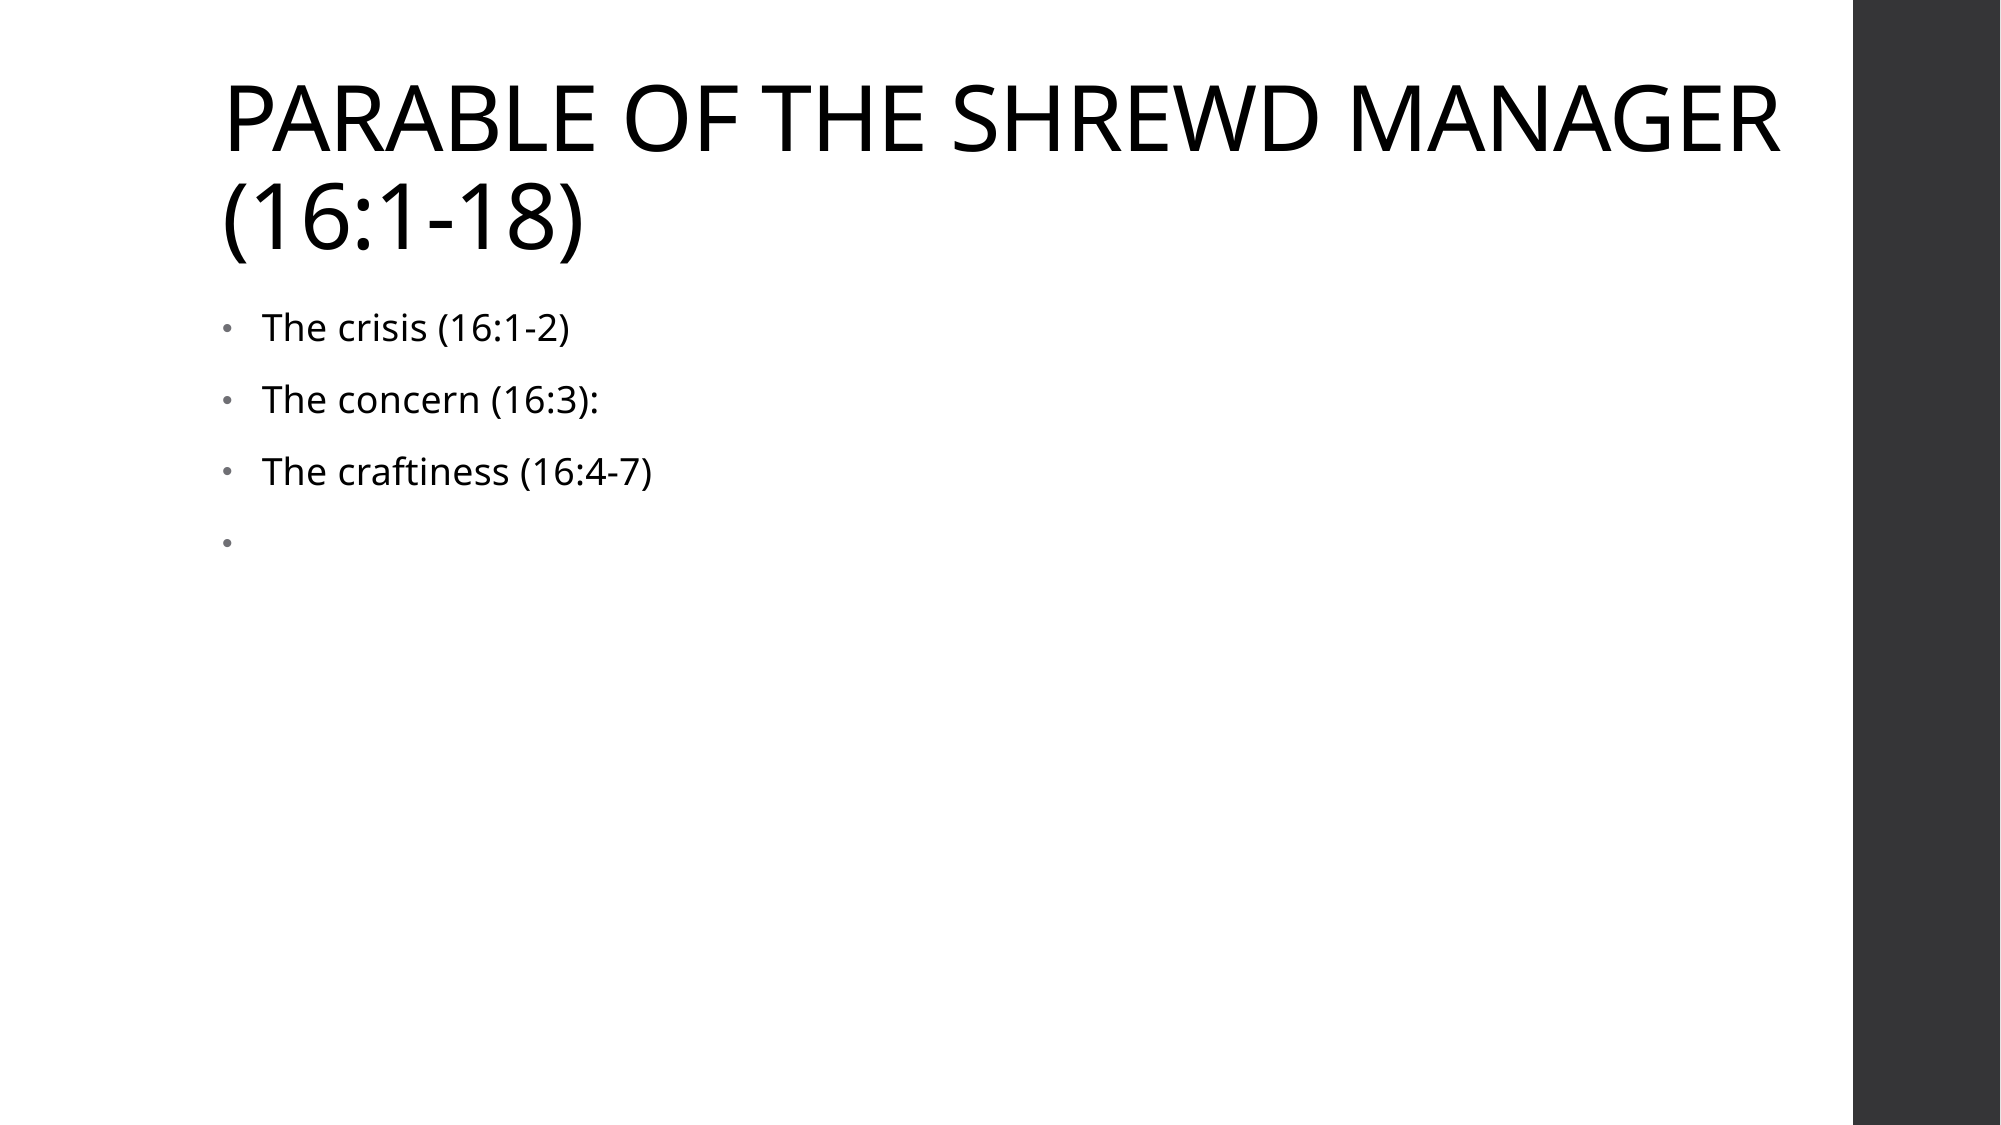

# PARABLE OF THE SHREWD MANAGER (16:1-18)
 The crisis (16:1-2)
 The concern (16:3):
 The craftiness (16:4-7)